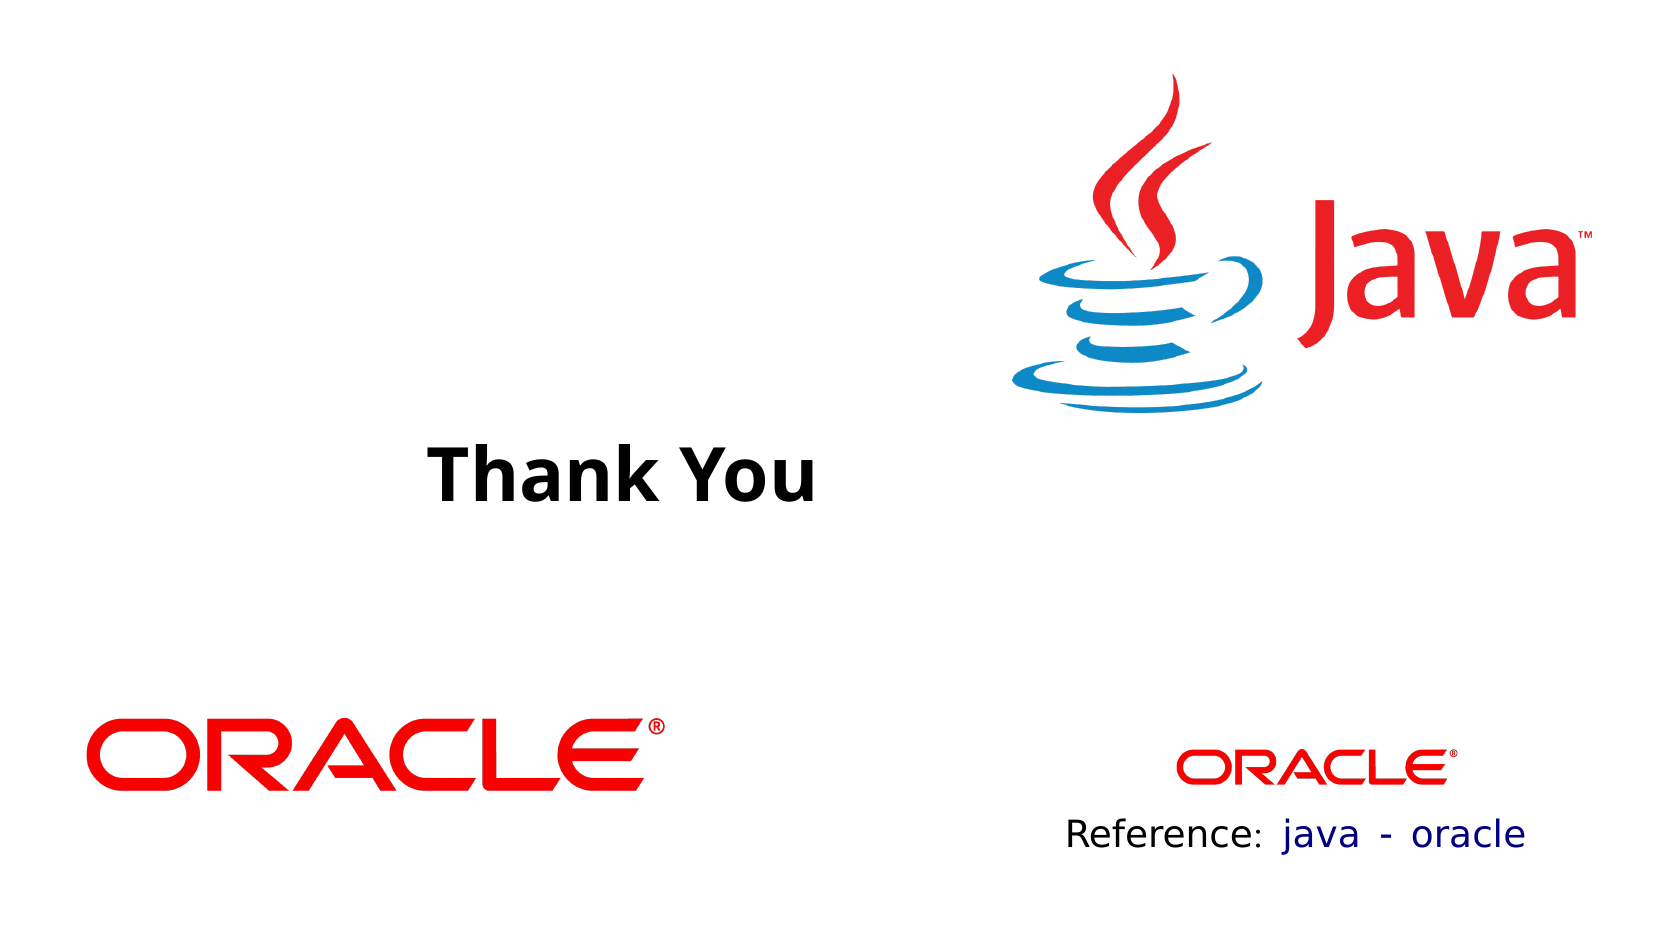

# Thank You
Reference: java - oracle